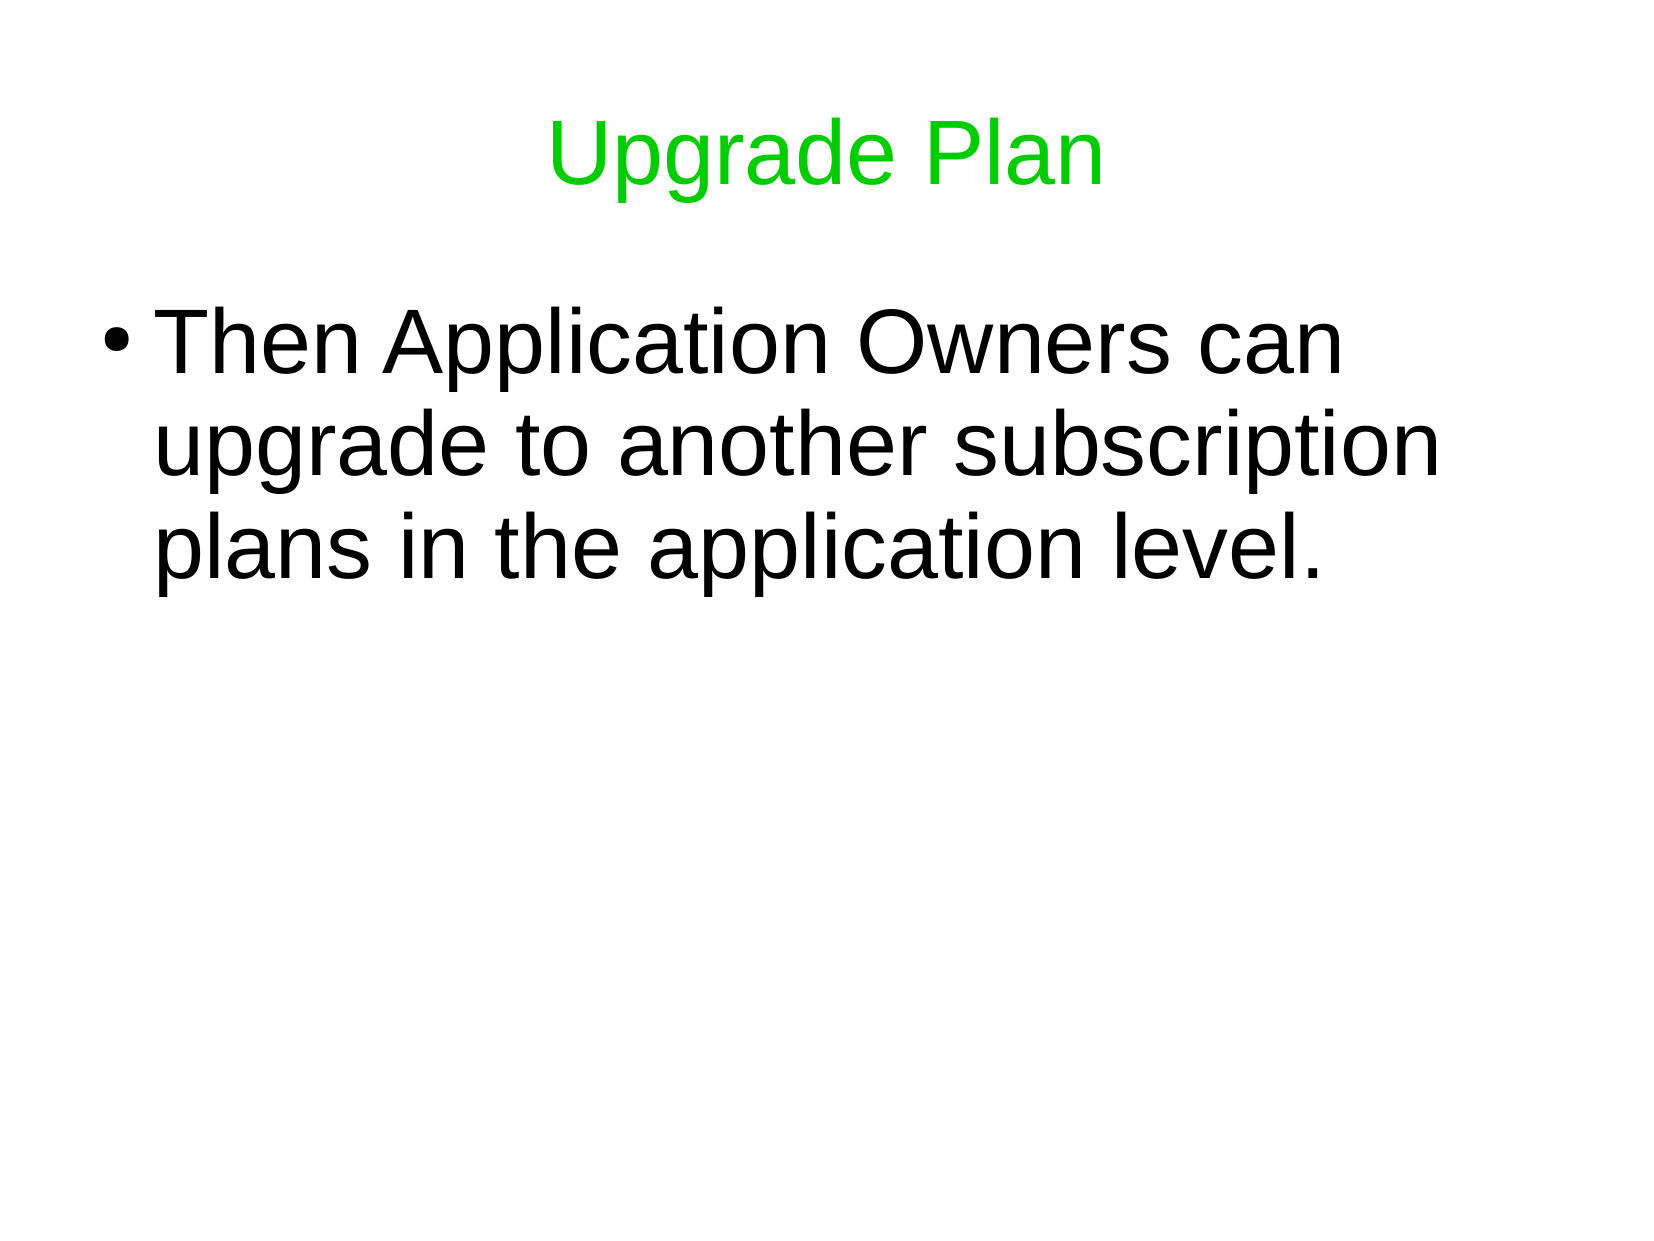

# Upgrade Plan
Then Application Owners can upgrade to another subscription plans in the application level.